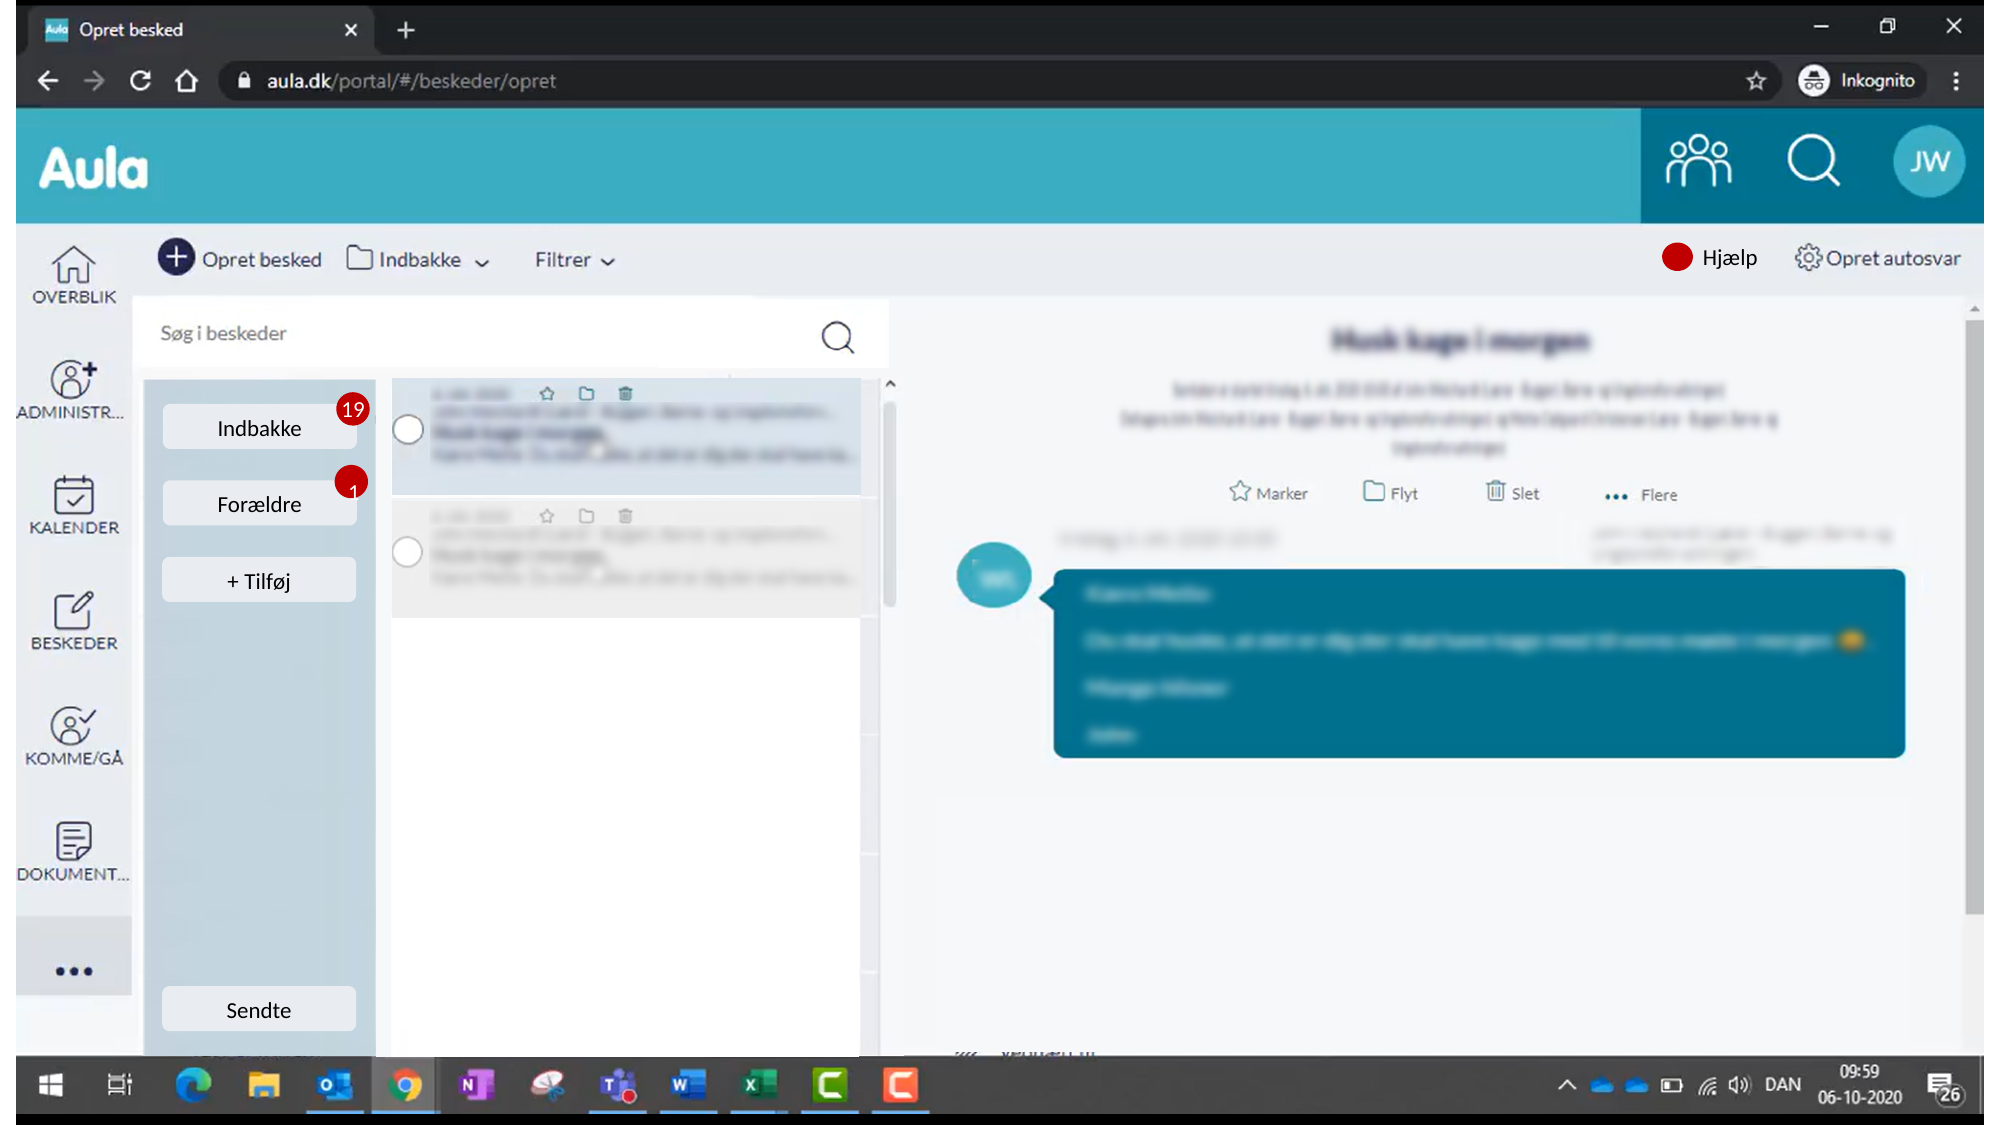

Hjælp
19
Indbakke
1
Forældre
+ Tilføj
Sendte